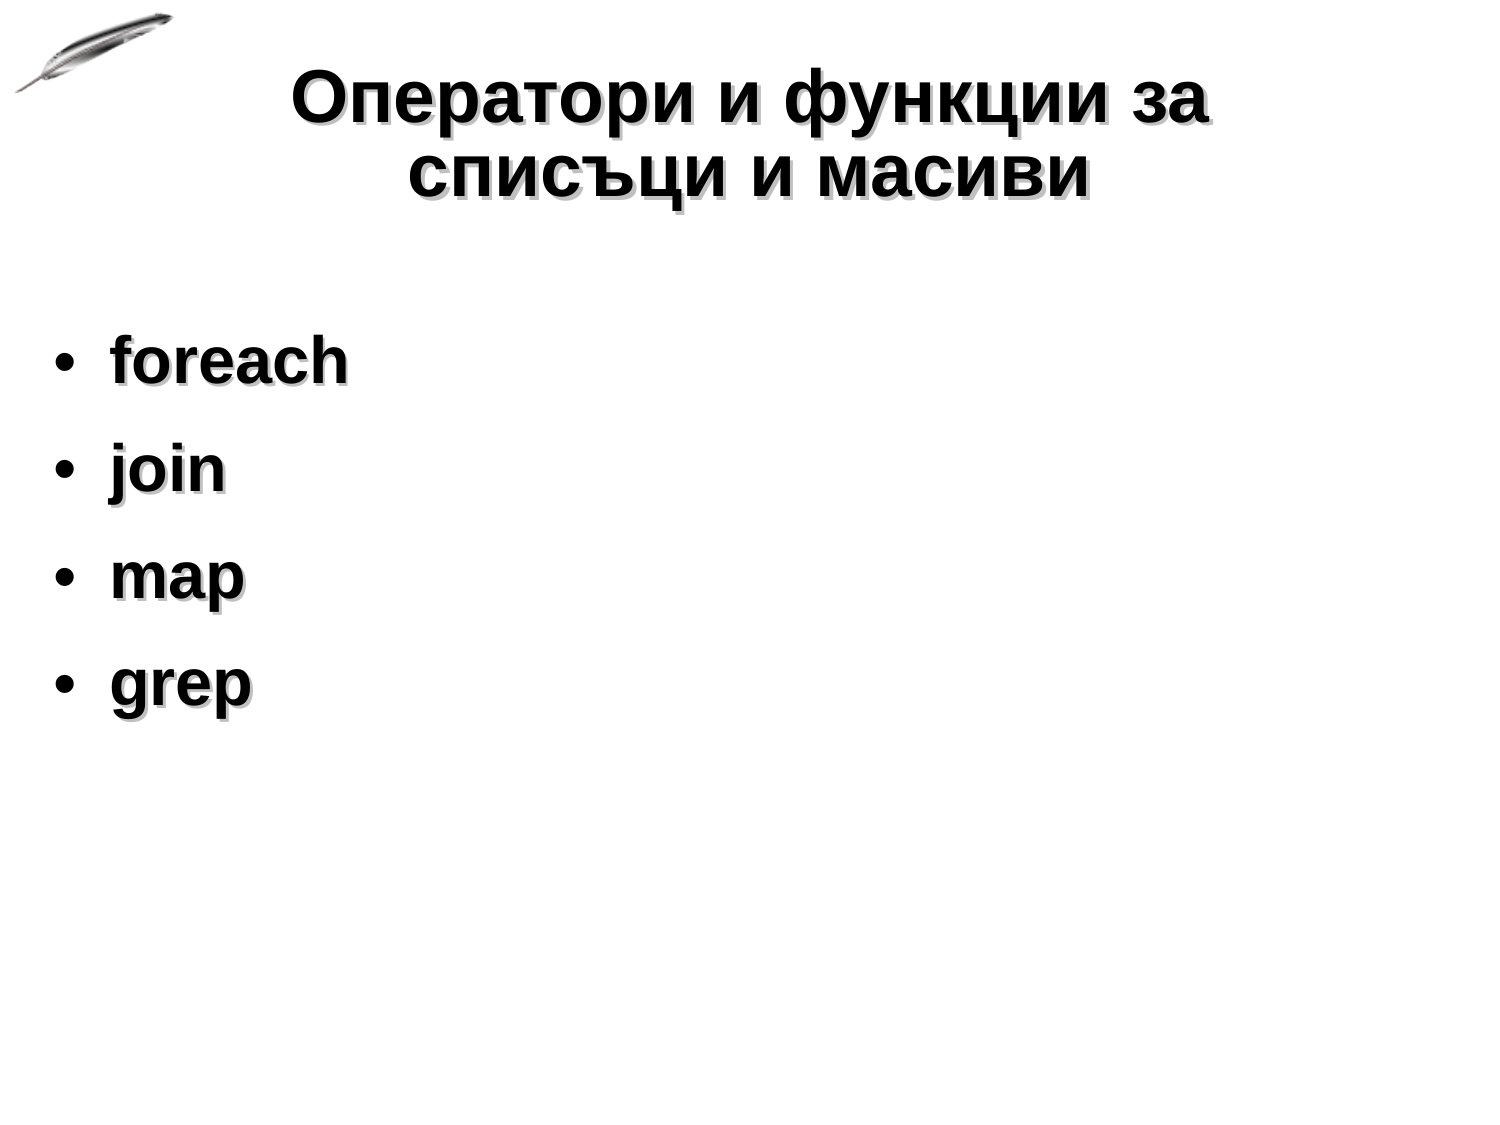

# Оператори и функции за списъци и масиви
foreach
join
map
grep